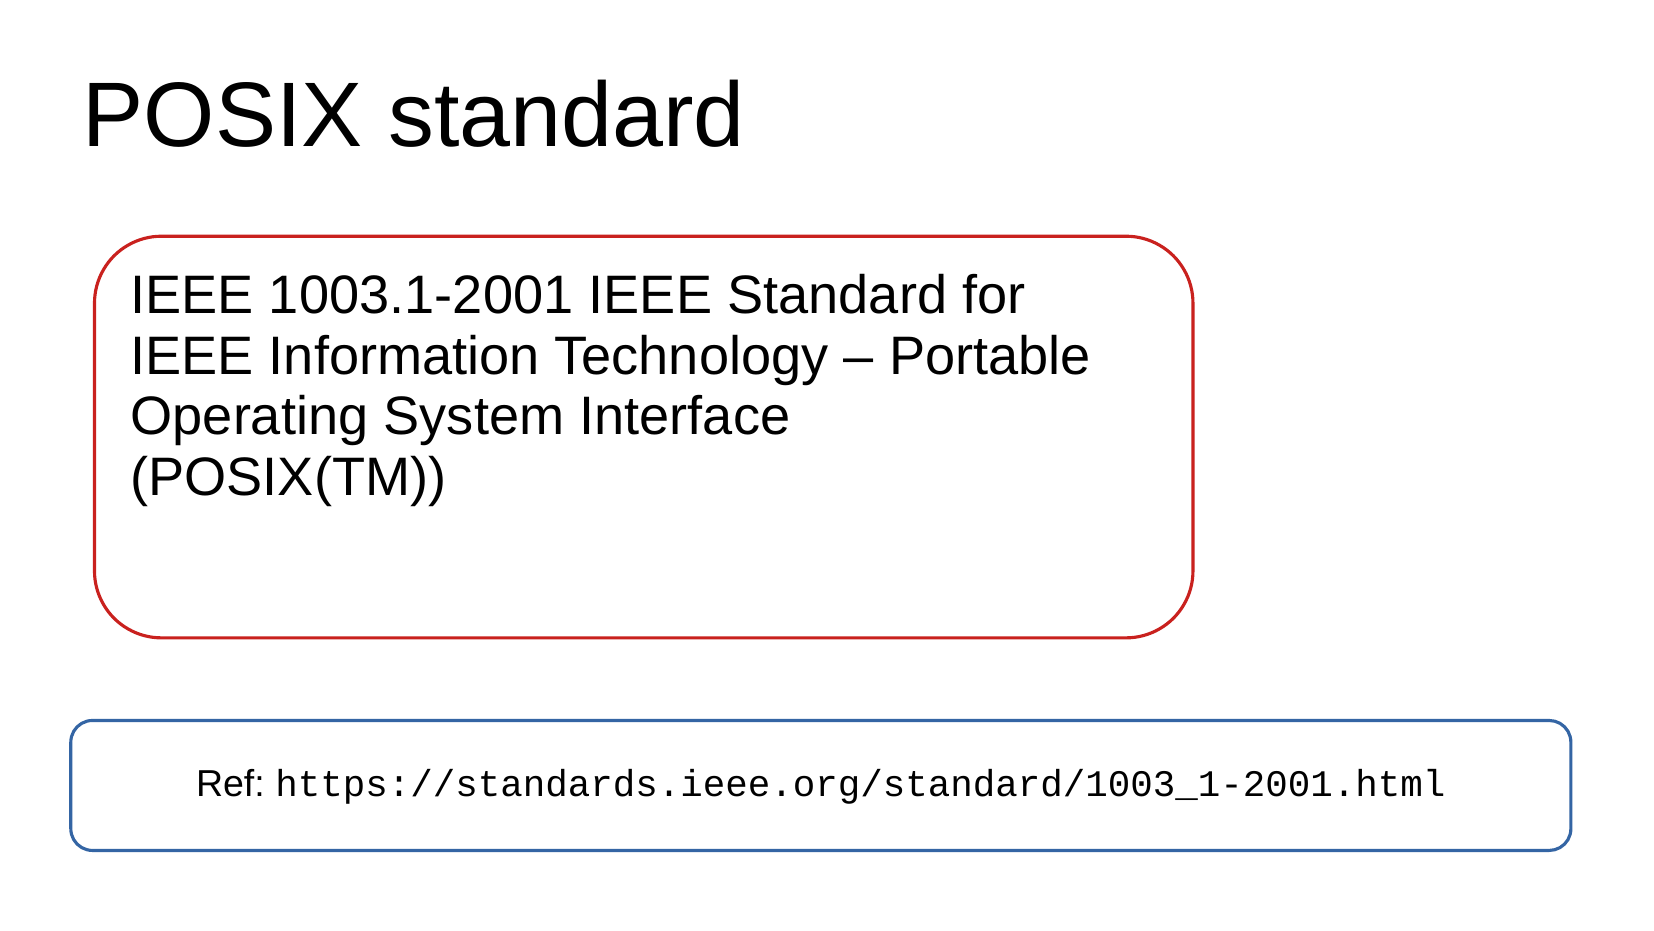

# POSIX standard
IEEE 1003.1-2001 IEEE Standard for
IEEE Information Technology – Portable
Operating System Interface
(POSIX(TM))
Ref: https://standards.ieee.org/standard/1003_1-2001.html